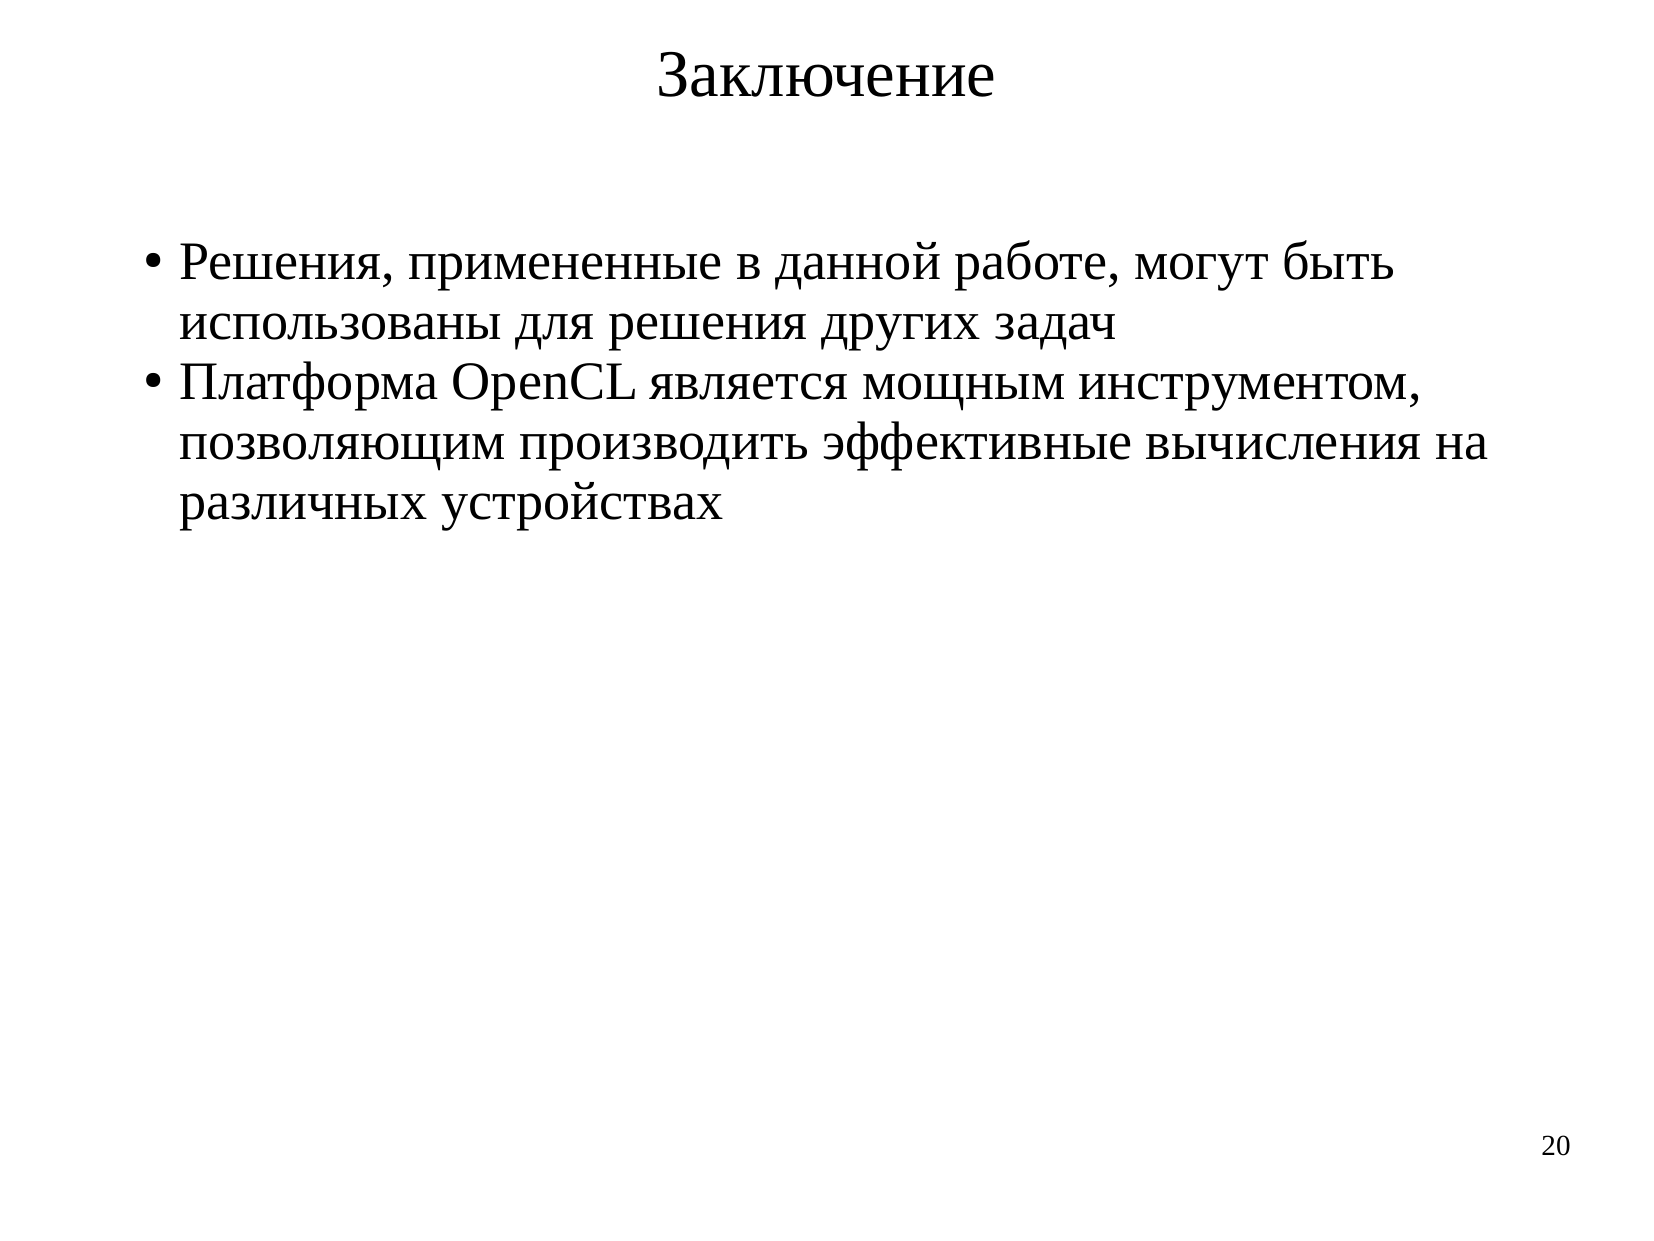

Заключение
Решения, примененные в данной работе, могут быть
использованы для решения других задач
Платформа OpenCL является мощным инструментом,
позволяющим производить эффективные вычисления на
различных устройствах
20